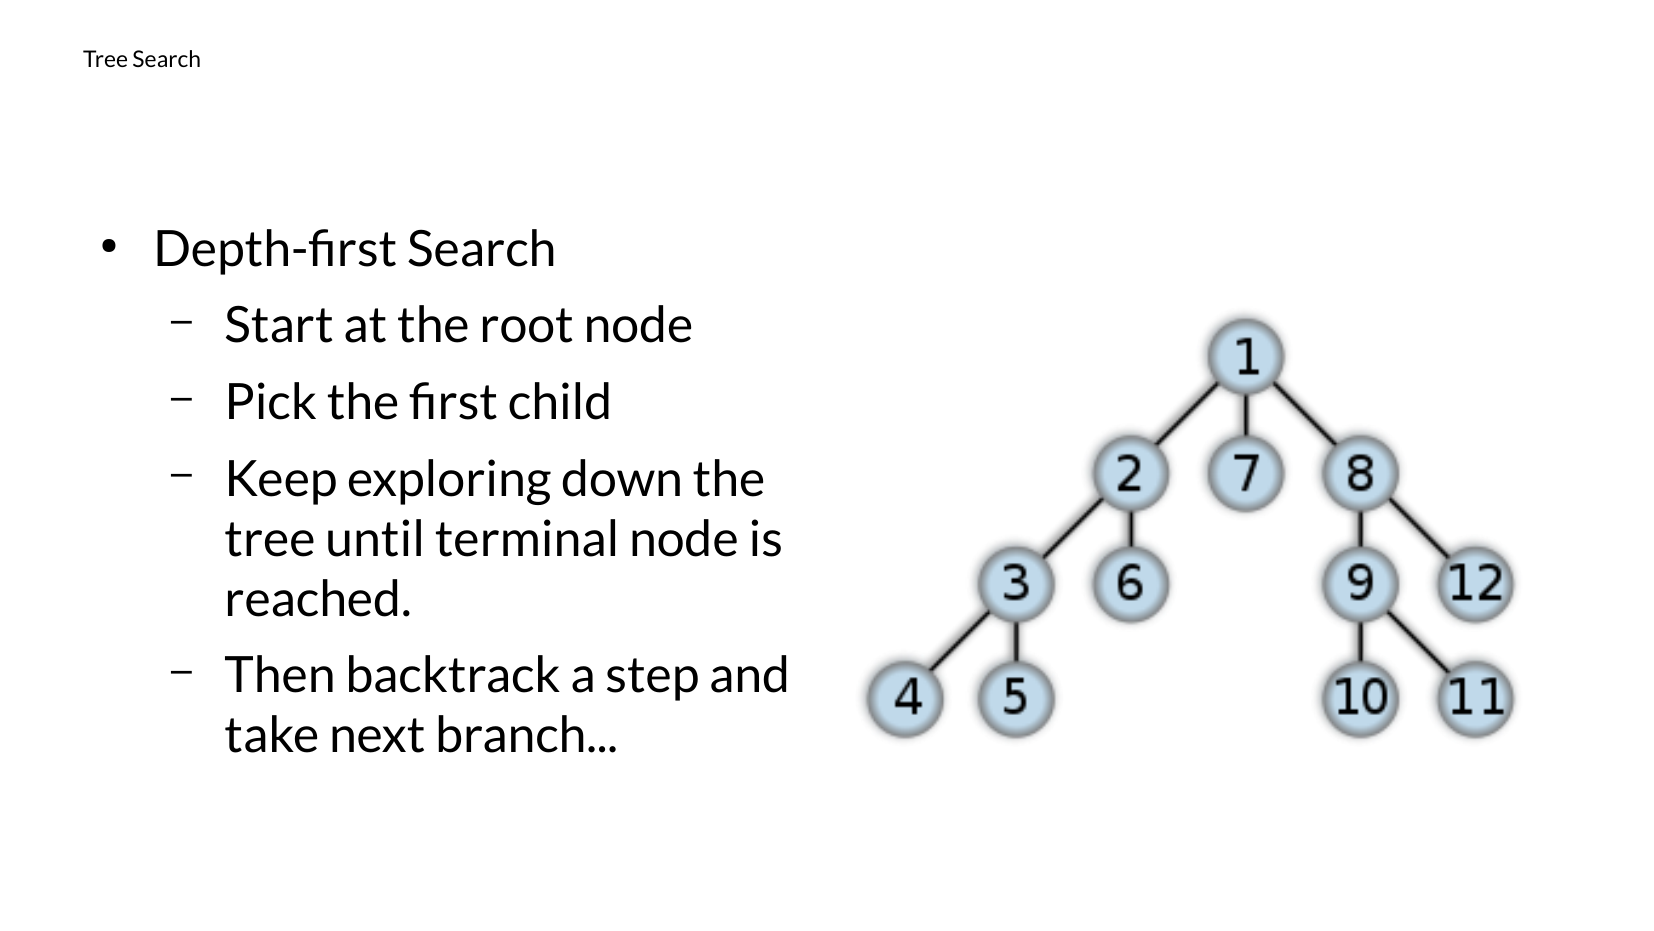

# Tree Search
Depth-first Search
Start at the root node
Pick the first child
Keep exploring down the tree until terminal node is reached.
Then backtrack a step and take next branch...